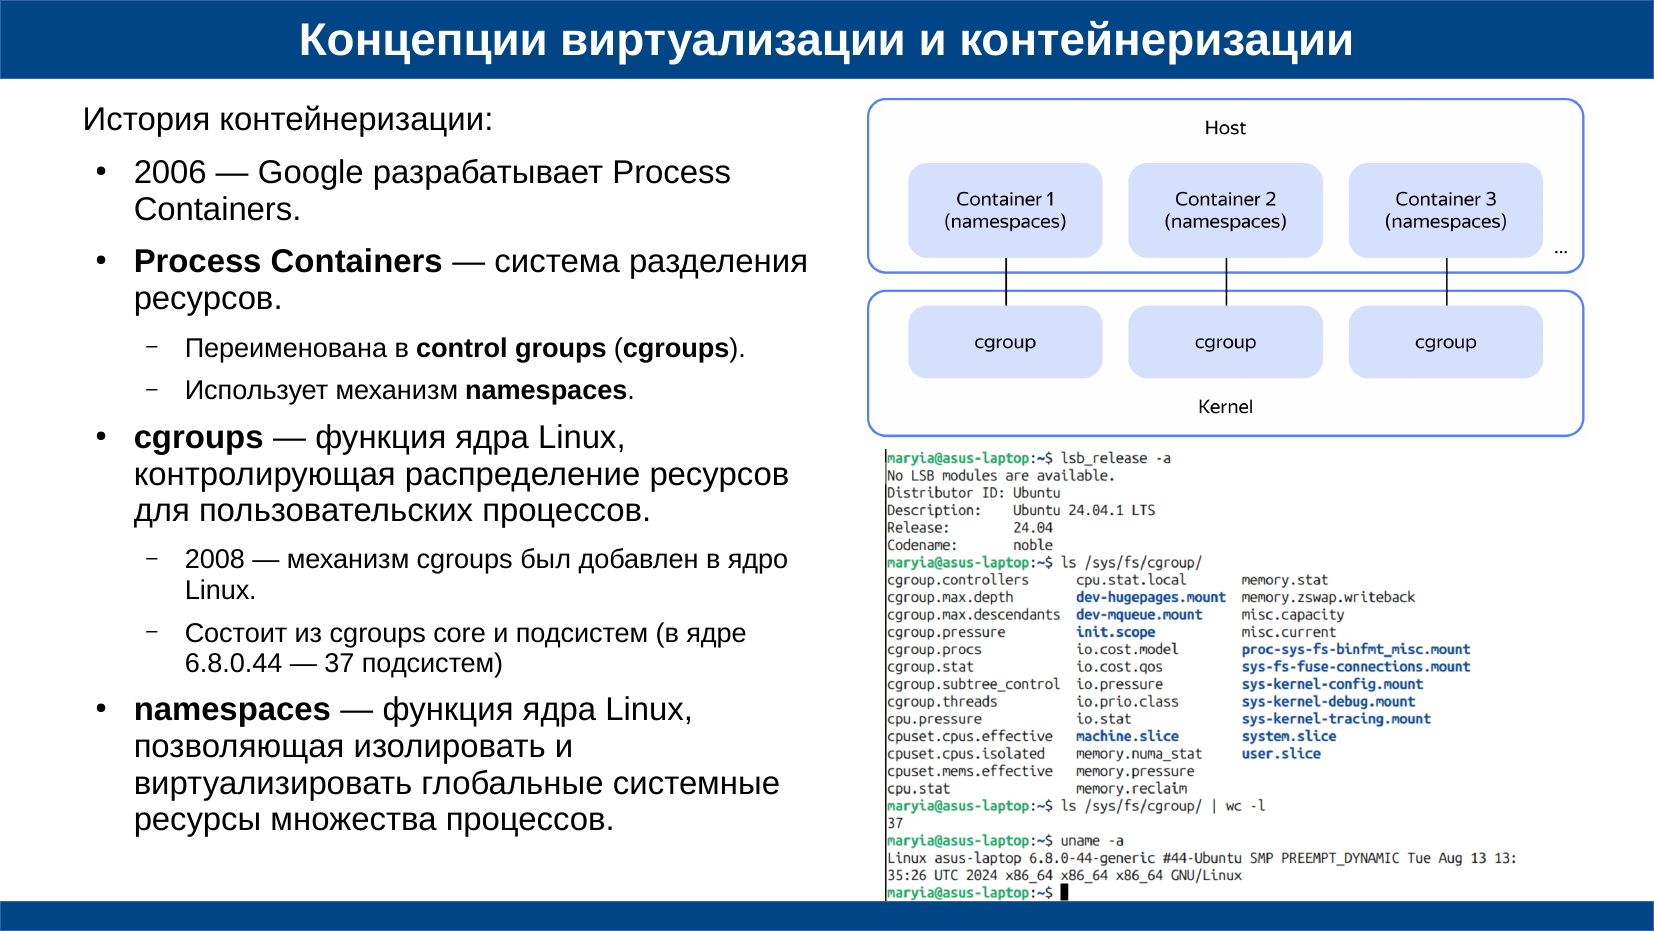

# Концепции виртуализации и контейнеризации
История контейнеризации:
2006 — Google разрабатывает Process Containers.
Process Containers — система разделения ресурсов.
Переименована в control groups (cgroups).
Использует механизм namespaces.
cgroups — функция ядра Linux, контролирующая распределение ресурсов для пользовательских процессов.
2008 — механизм cgroups был добавлен в ядро Linux.
Состоит из cgroups core и подсистем (в ядре 6.8.0.44 — 37 подсистем)
namespaces — функция ядра Linux, позволяющая изолировать и виртуализировать глобальные системные ресурсы множества процессов.